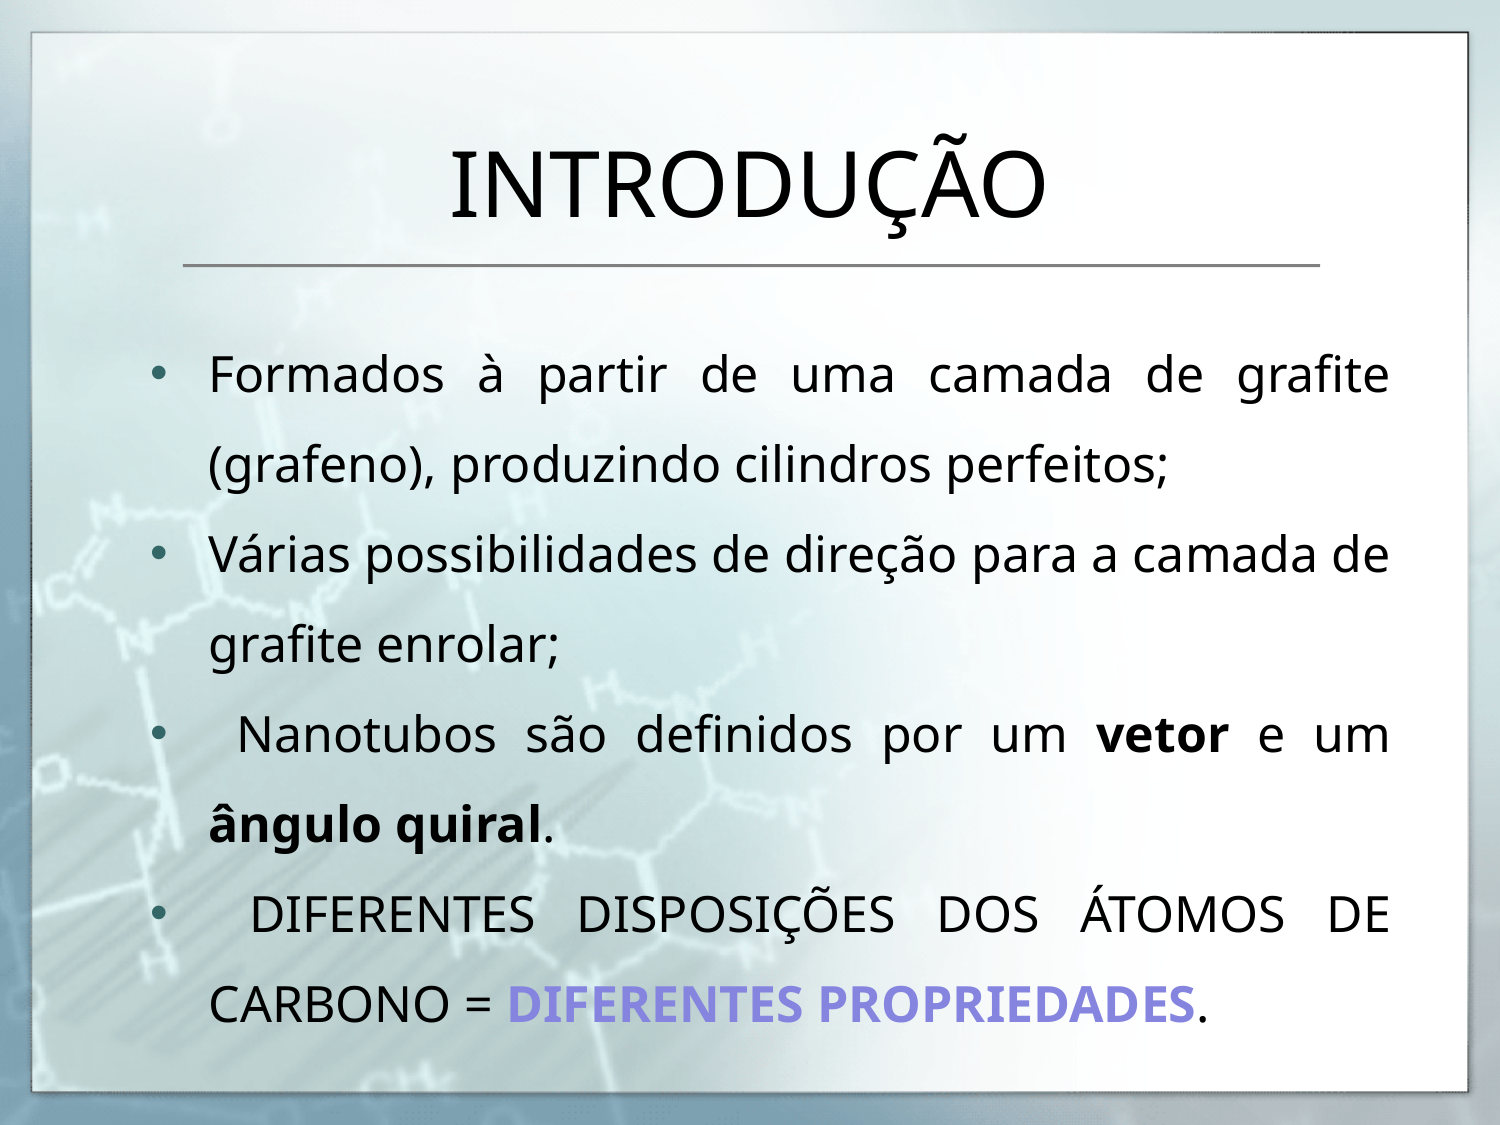

INTRODUÇÃO
Formados à partir de uma camada de grafite (grafeno), produzindo cilindros perfeitos;
Várias possibilidades de direção para a camada de grafite enrolar;
 Nanotubos são definidos por um vetor e um ângulo quiral.
 DIFERENTES DISPOSIÇÕES DOS ÁTOMOS DE CARBONO = DIFERENTES PROPRIEDADES.